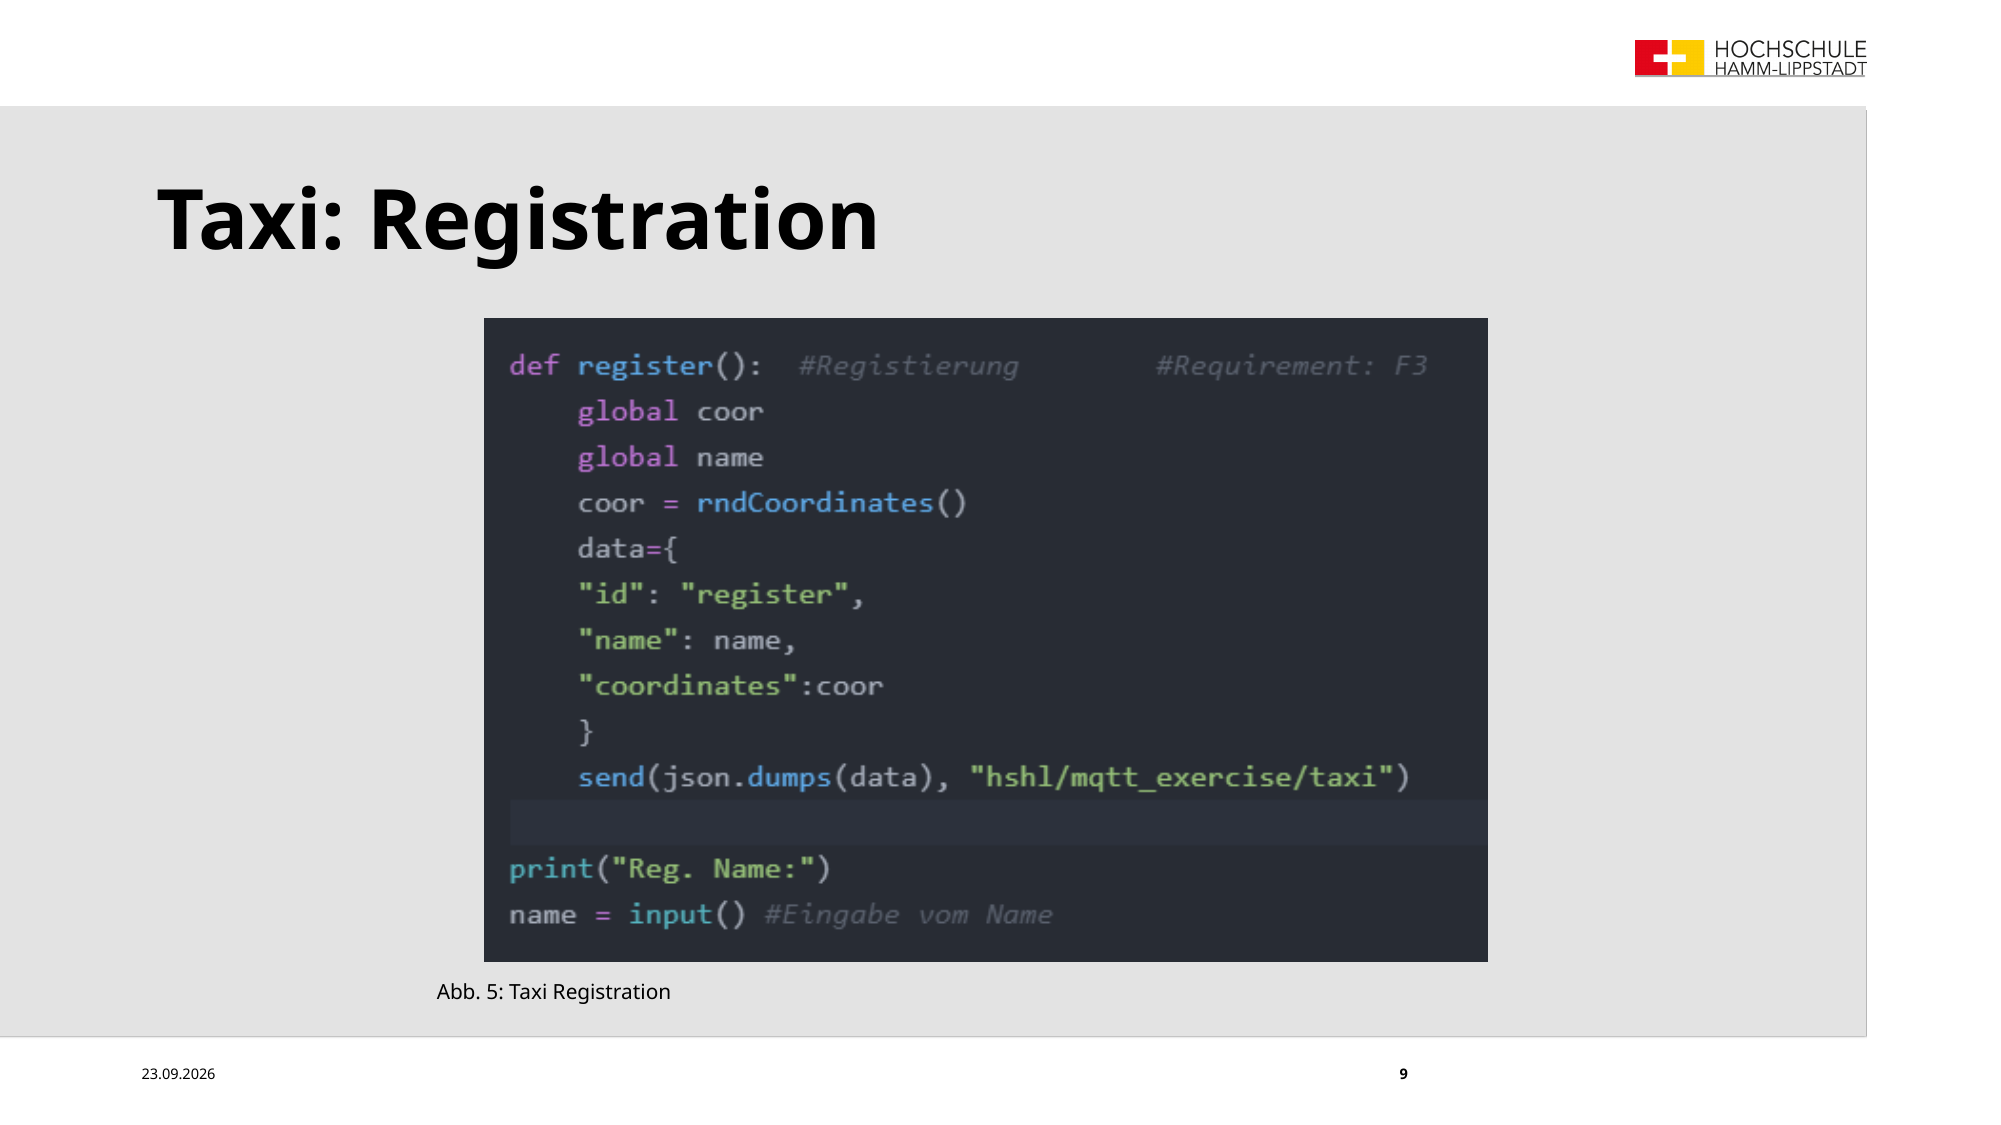

# Taxi: Registration
Abb. 5: Taxi Registration
9